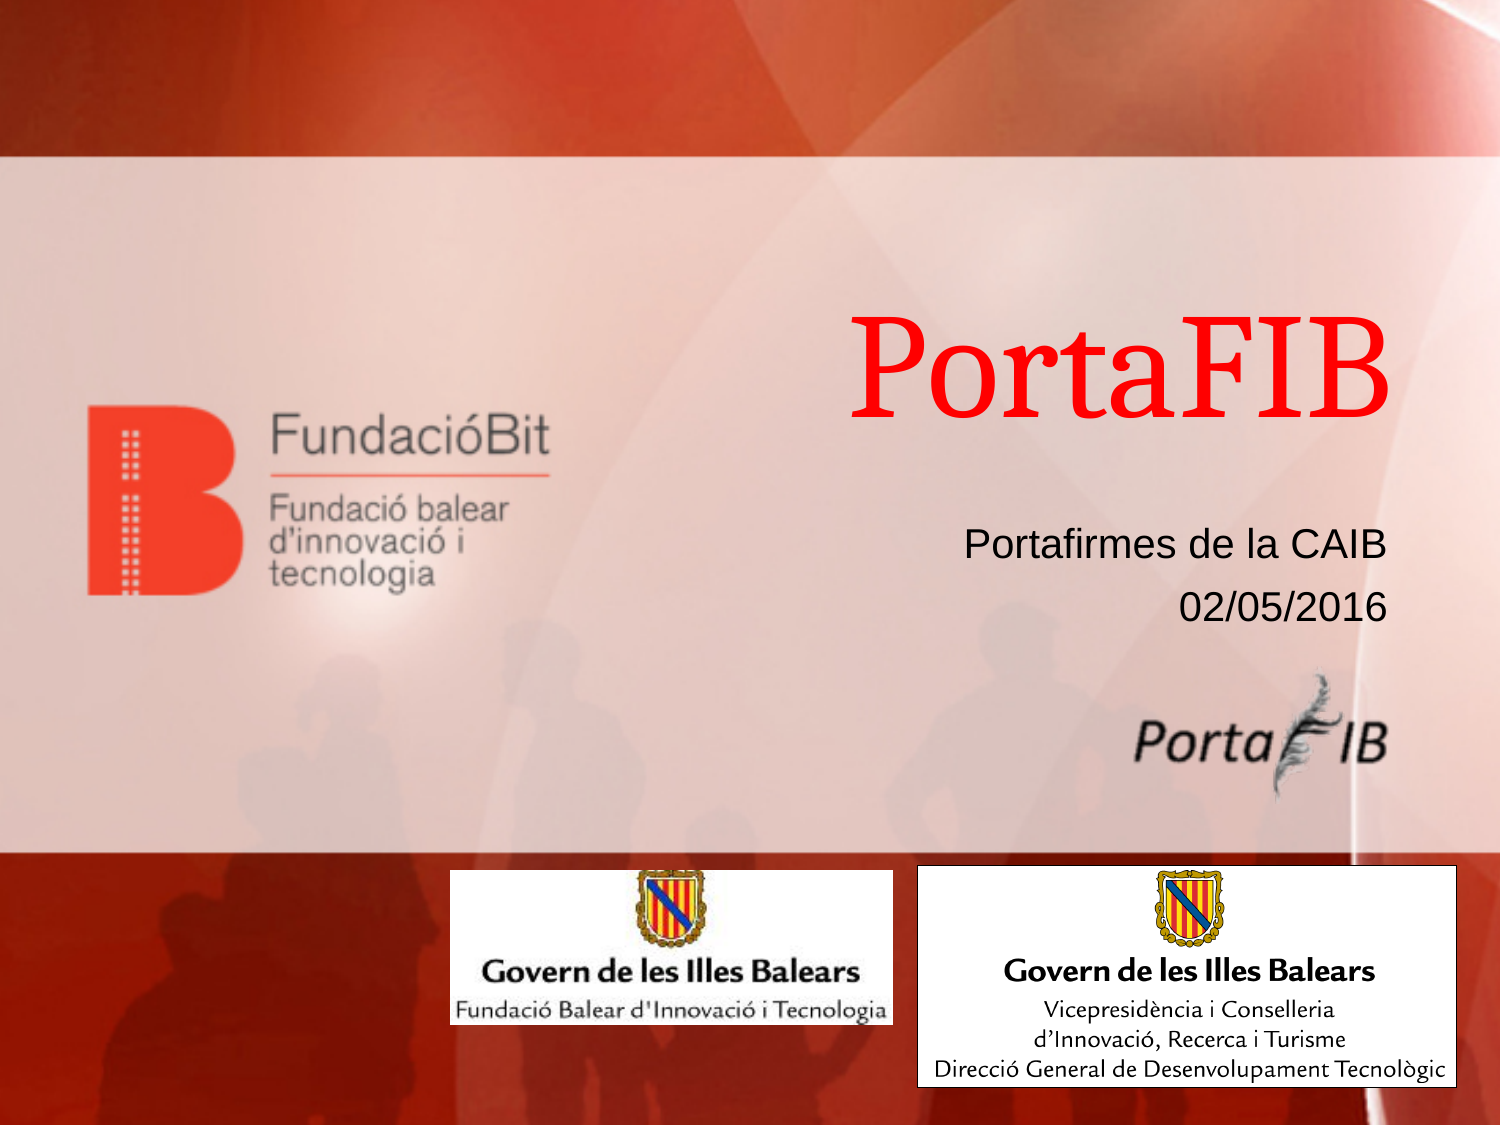

# PortaFIB
Portafirmes de la CAIB
02/05/2016